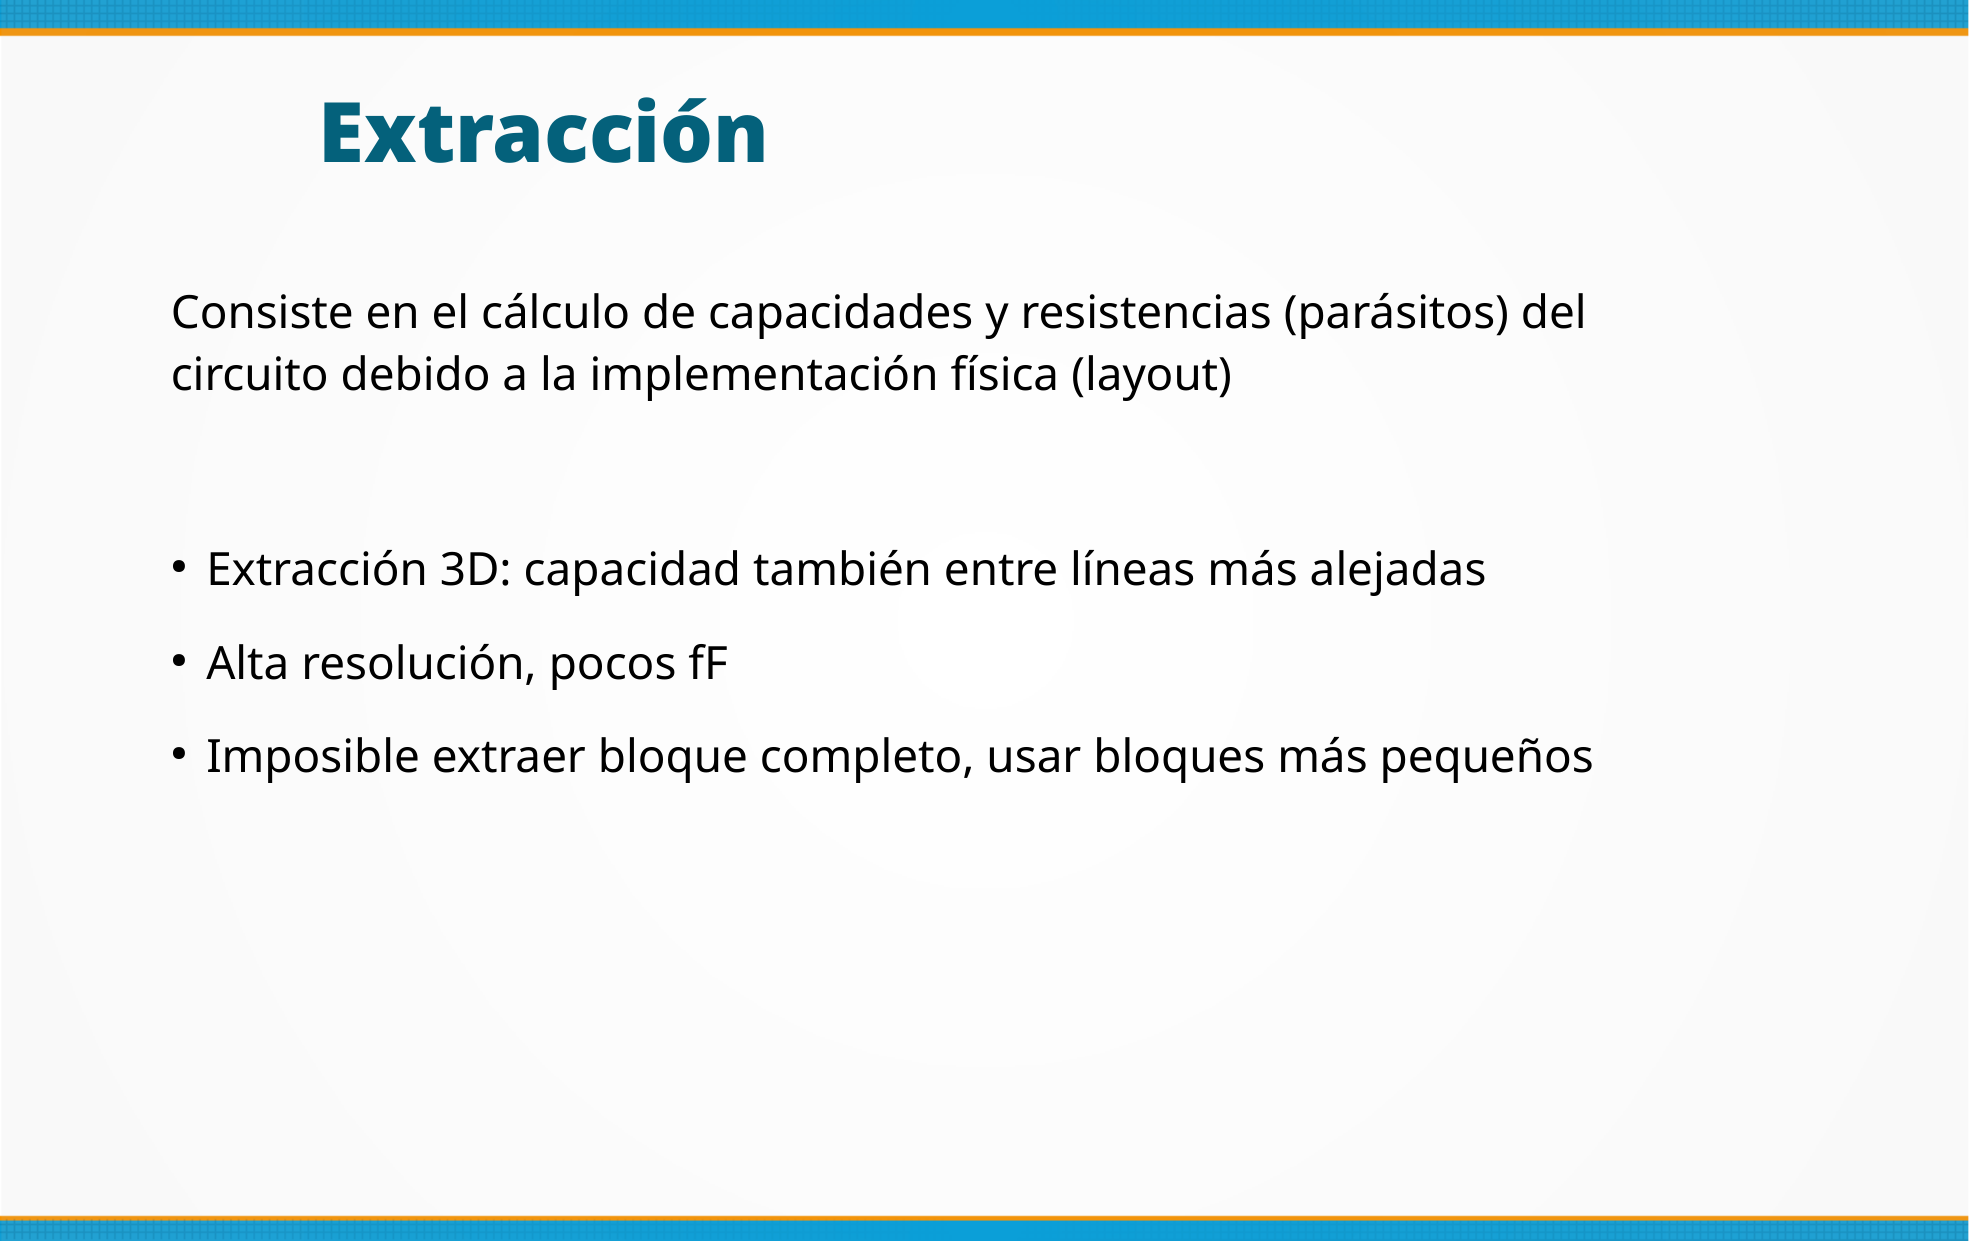

# Extracción
Consiste en el cálculo de capacidades y resistencias (parásitos) del circuito debido a la implementación física (layout)
Extracción 3D: capacidad también entre líneas más alejadas
Alta resolución, pocos fF
Imposible extraer bloque completo, usar bloques más pequeños